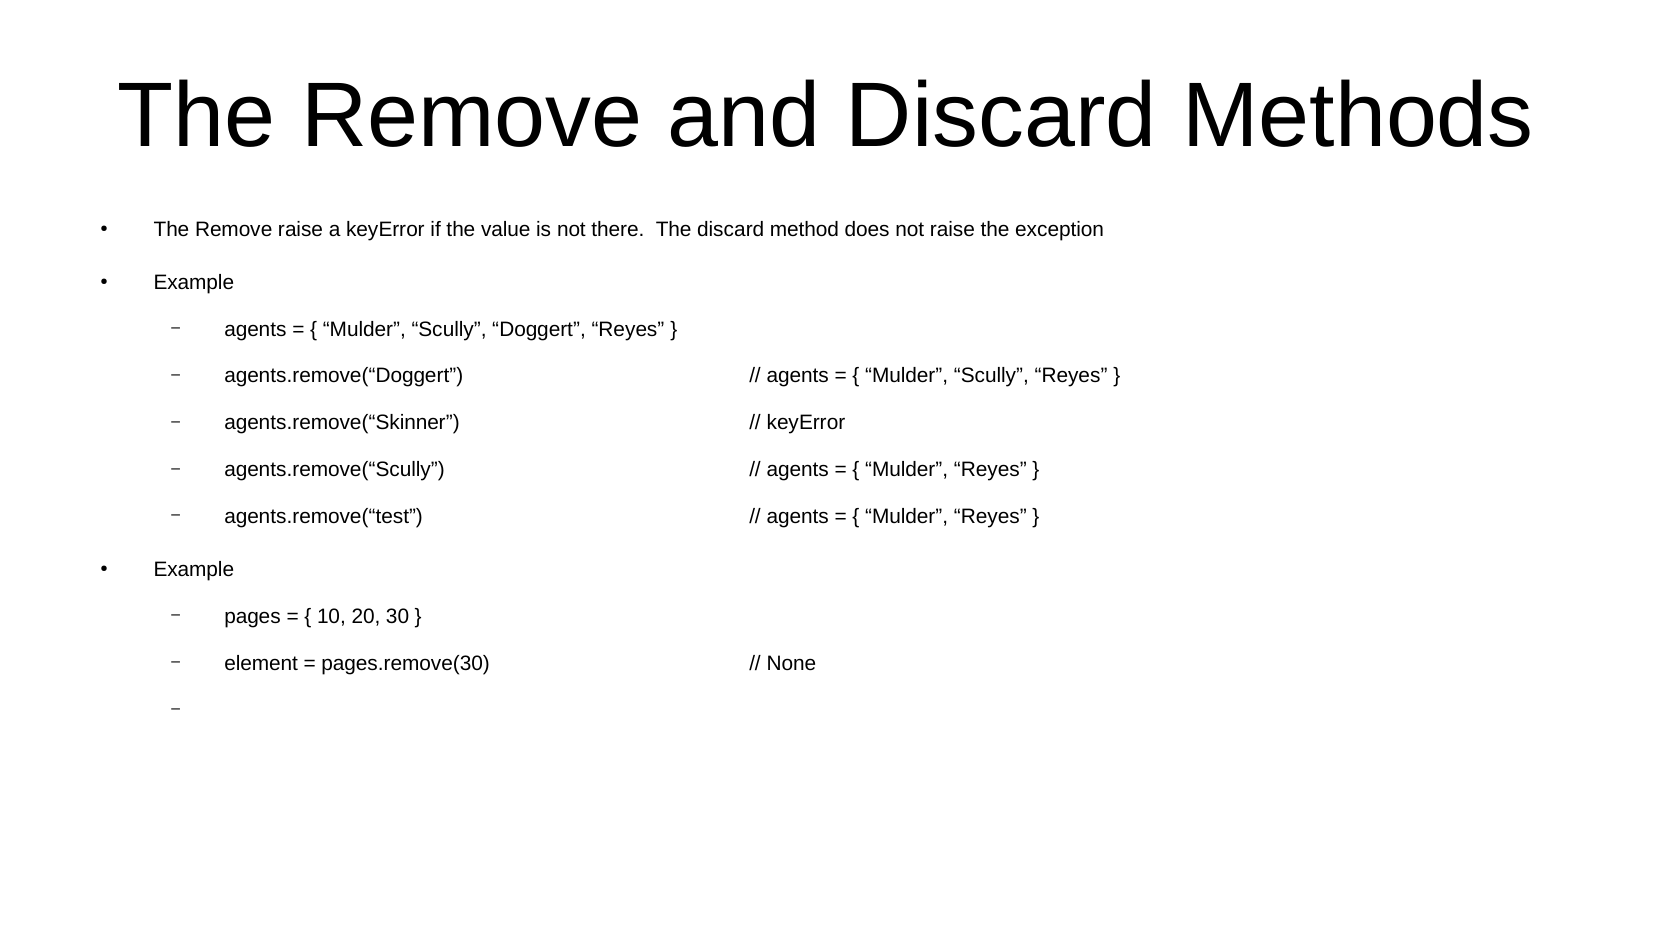

# The Remove and Discard Methods
The Remove raise a keyError if the value is not there. The discard method does not raise the exception
Example
agents = { “Mulder”, “Scully”, “Doggert”, “Reyes” }
agents.remove(“Doggert”)				// agents = { “Mulder”, “Scully”, “Reyes” }
agents.remove(“Skinner”)				// keyError
agents.remove(“Scully”)					// agents = { “Mulder”, “Reyes” }
agents.remove(“test”)					// agents = { “Mulder”, “Reyes” }
Example
pages = { 10, 20, 30 }
element = pages.remove(30)				// None